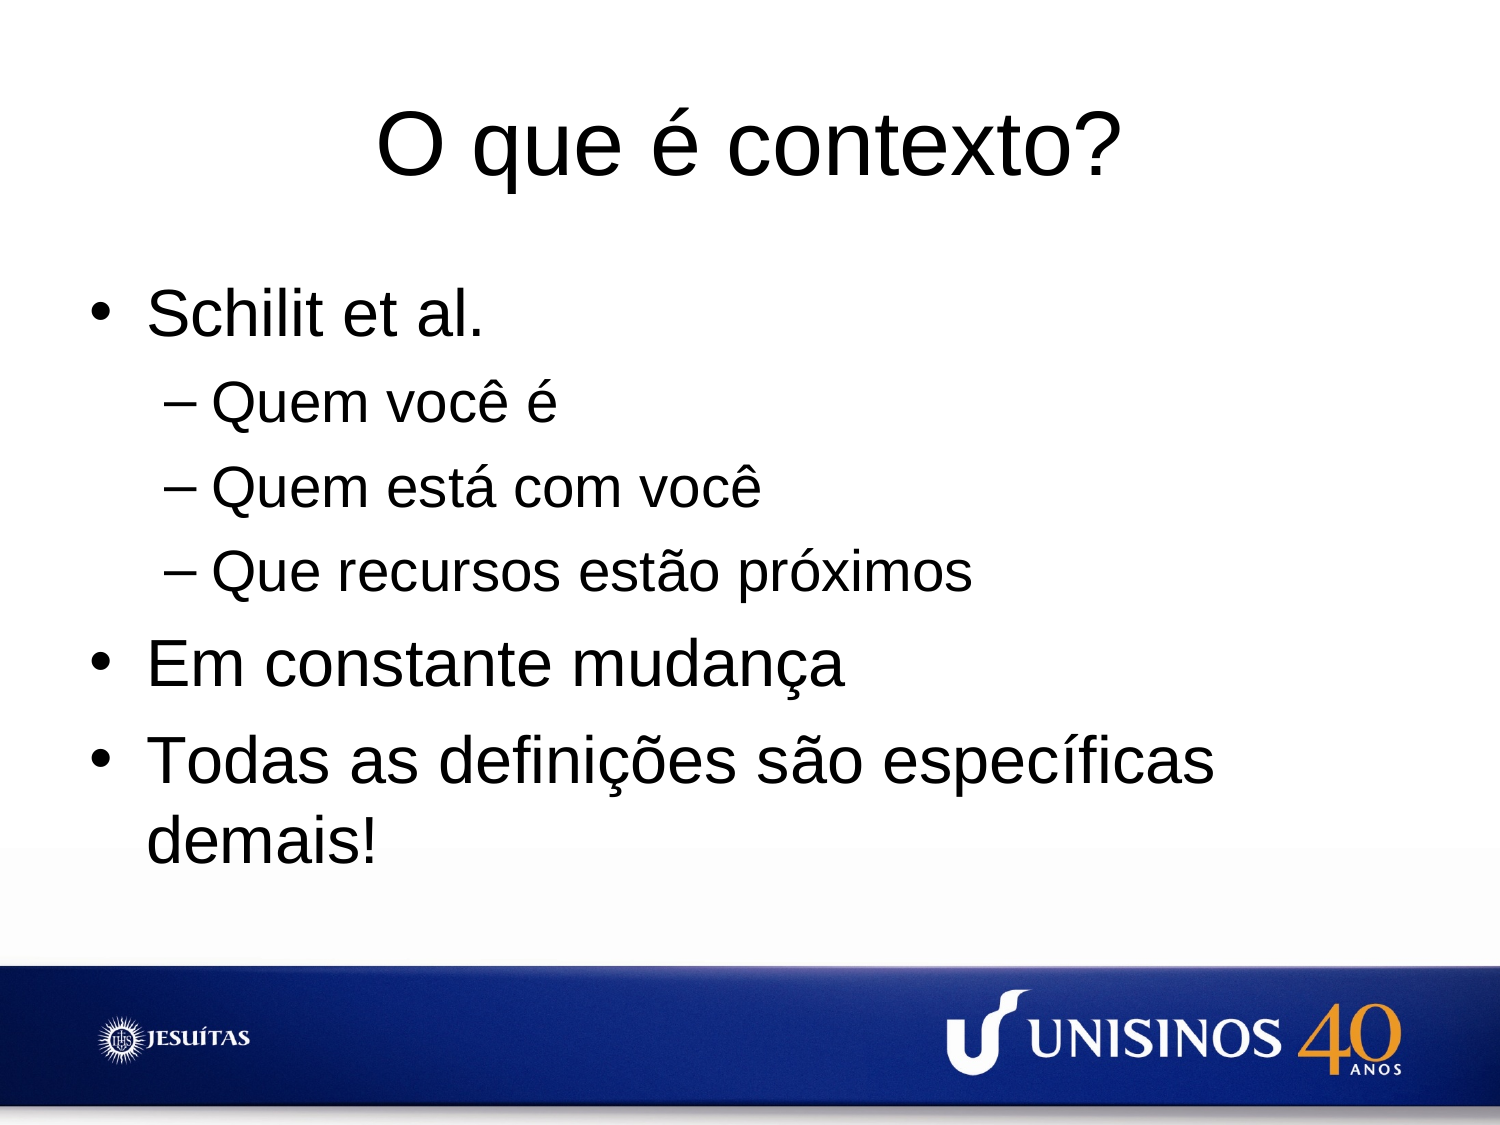

# O que é contexto?
Schilit et al.
Quem você é
Quem está com você
Que recursos estão próximos
Em constante mudança
Todas as definições são específicas demais!